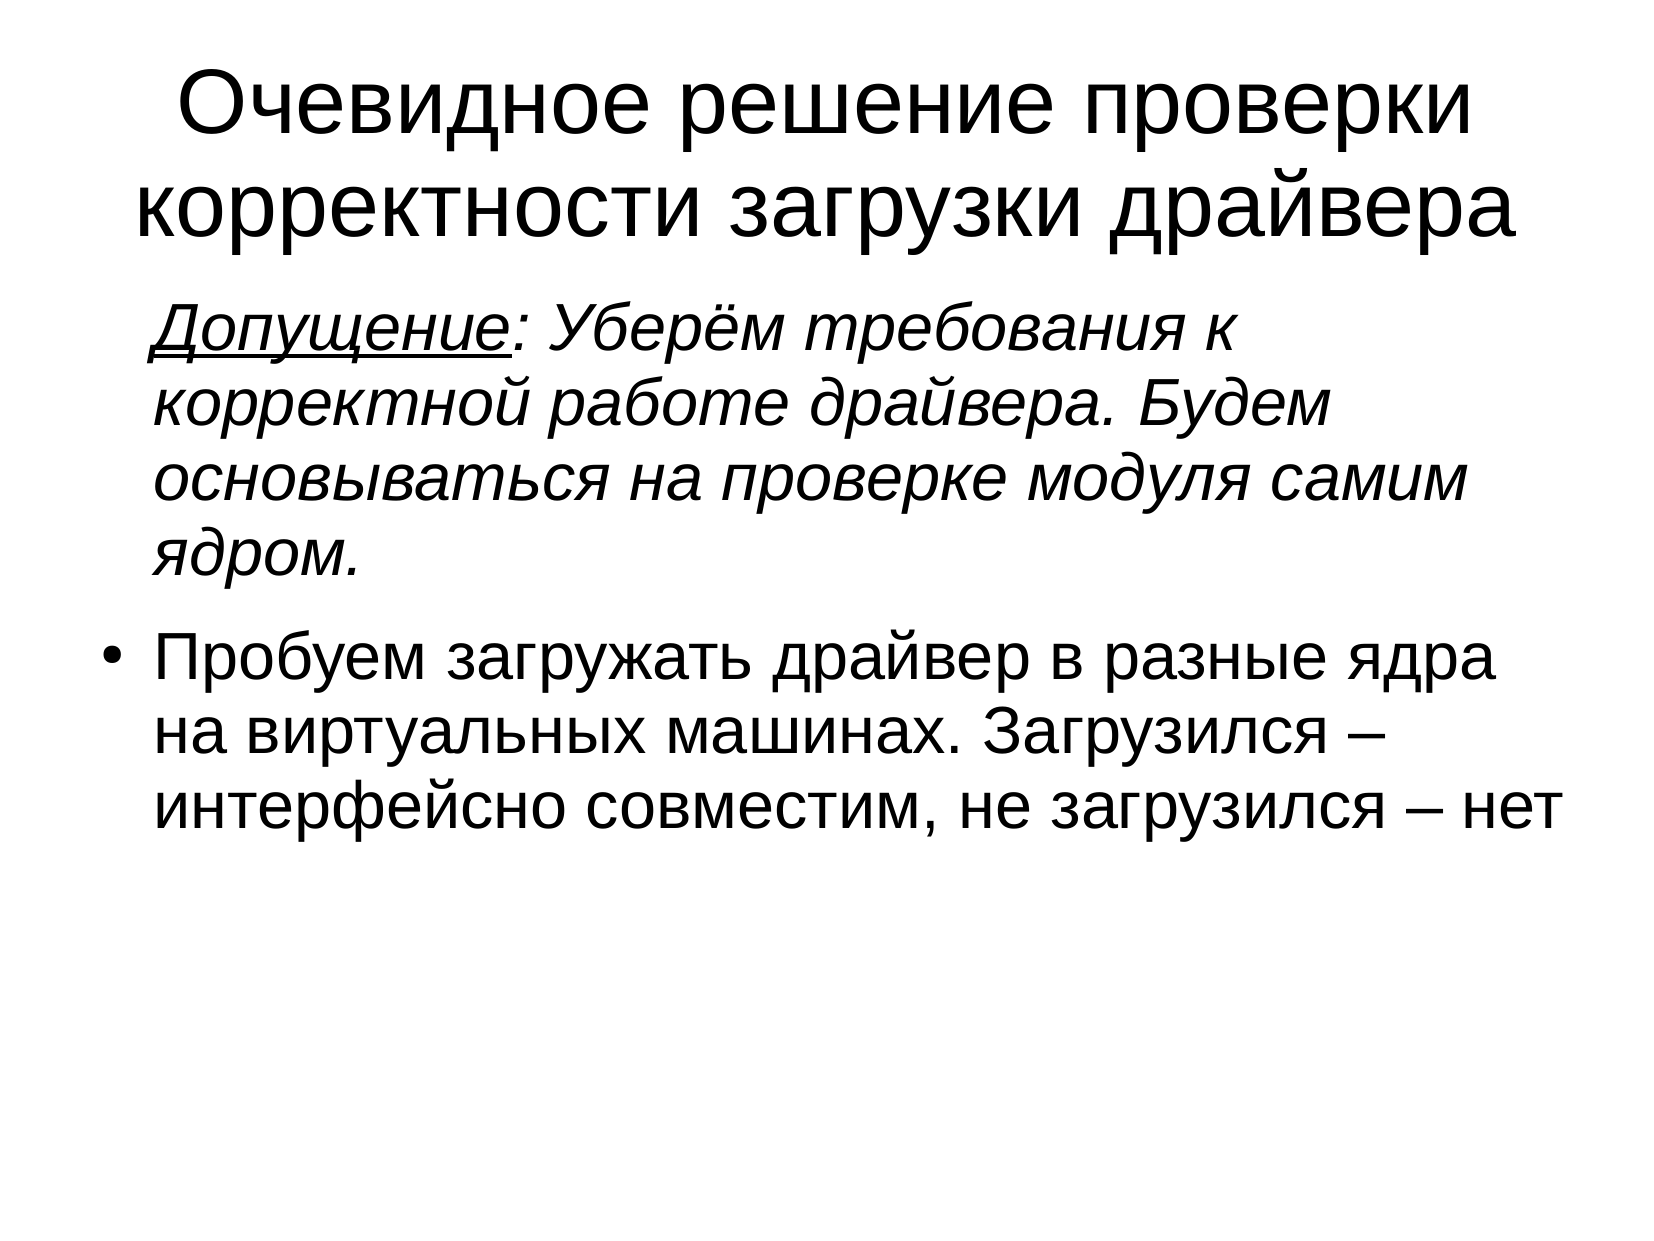

# Очевидное решение проверки корректности загрузки драйвера
Допущение: Уберём требования к корректной работе драйвера. Будем основываться на проверке модуля самим ядром.
Пробуем загружать драйвер в разные ядра на виртуальных машинах. Загрузился – интерфейсно совместим, не загрузился – нет